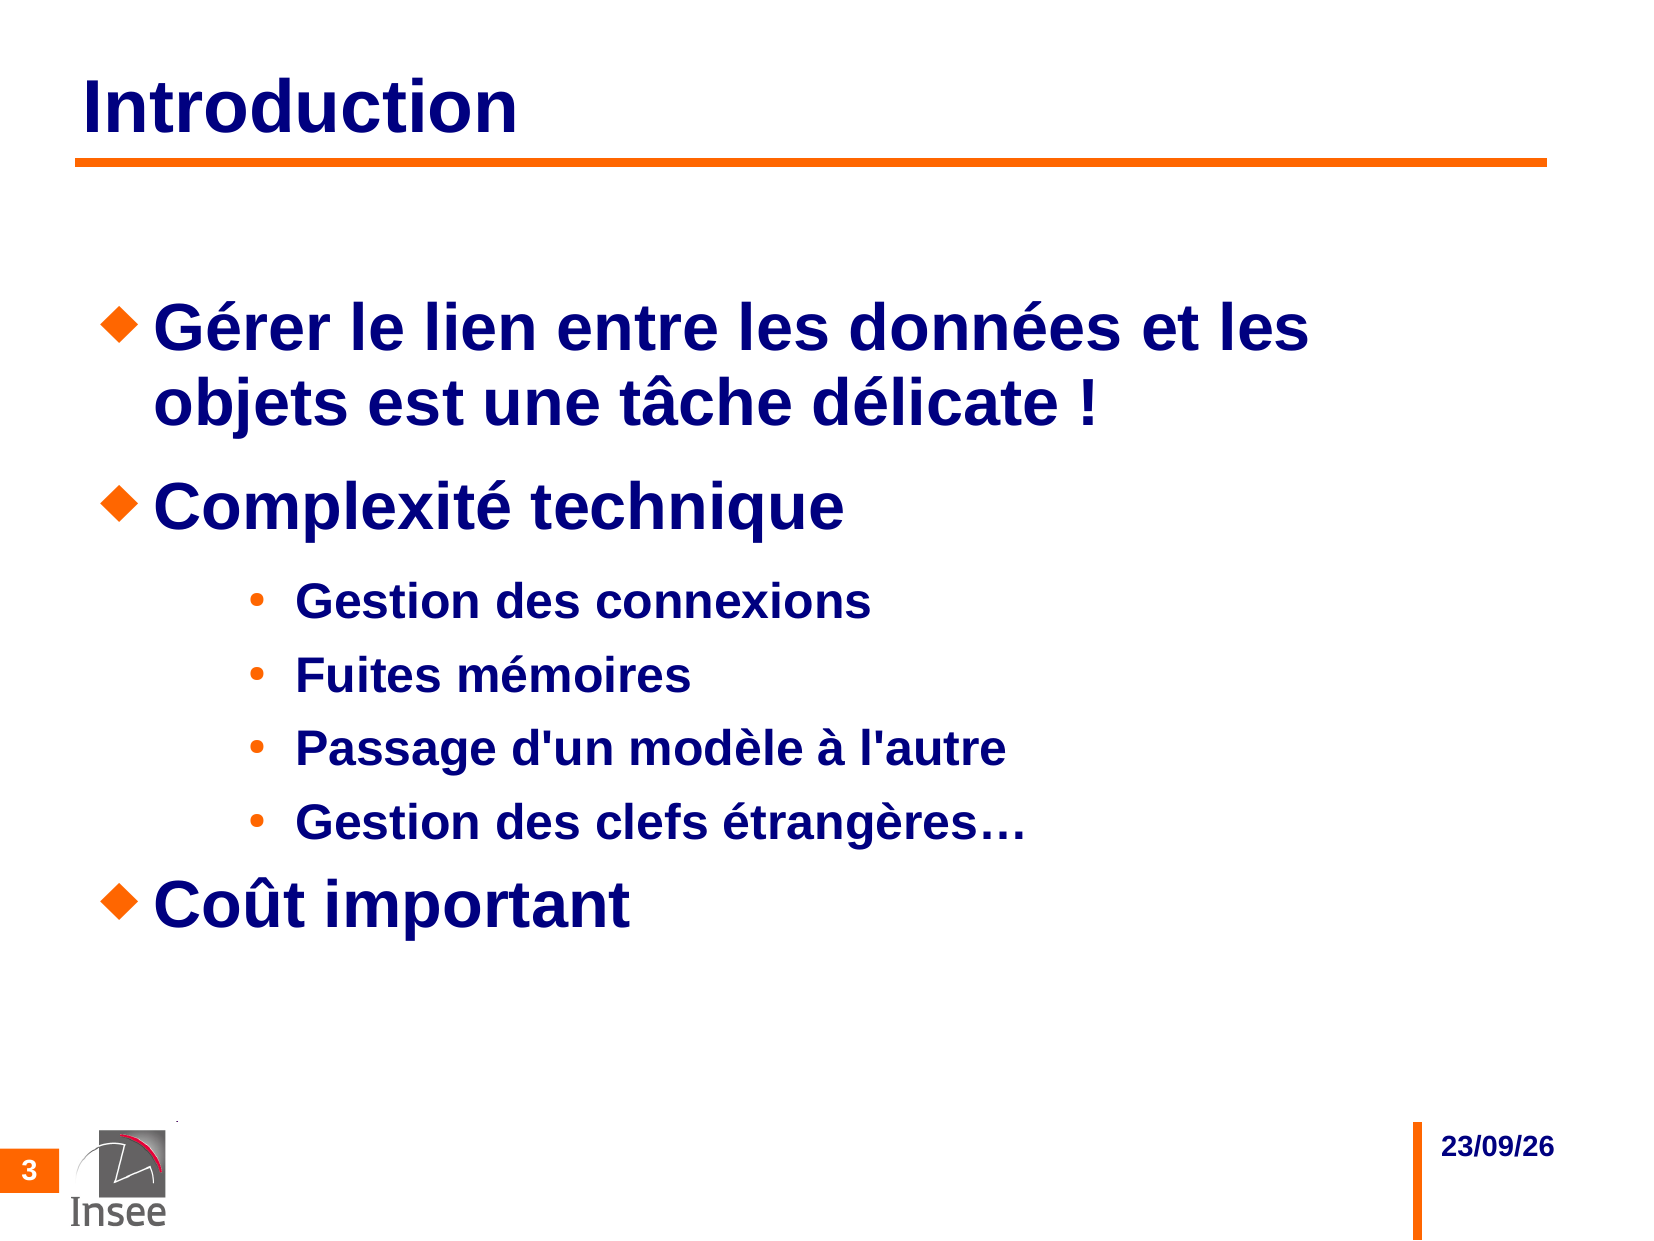

# Introduction
Gérer le lien entre les données et les objets est une tâche délicate !
Complexité technique
Gestion des connexions
Fuites mémoires
Passage d'un modèle à l'autre
Gestion des clefs étrangères…
Coût important
3